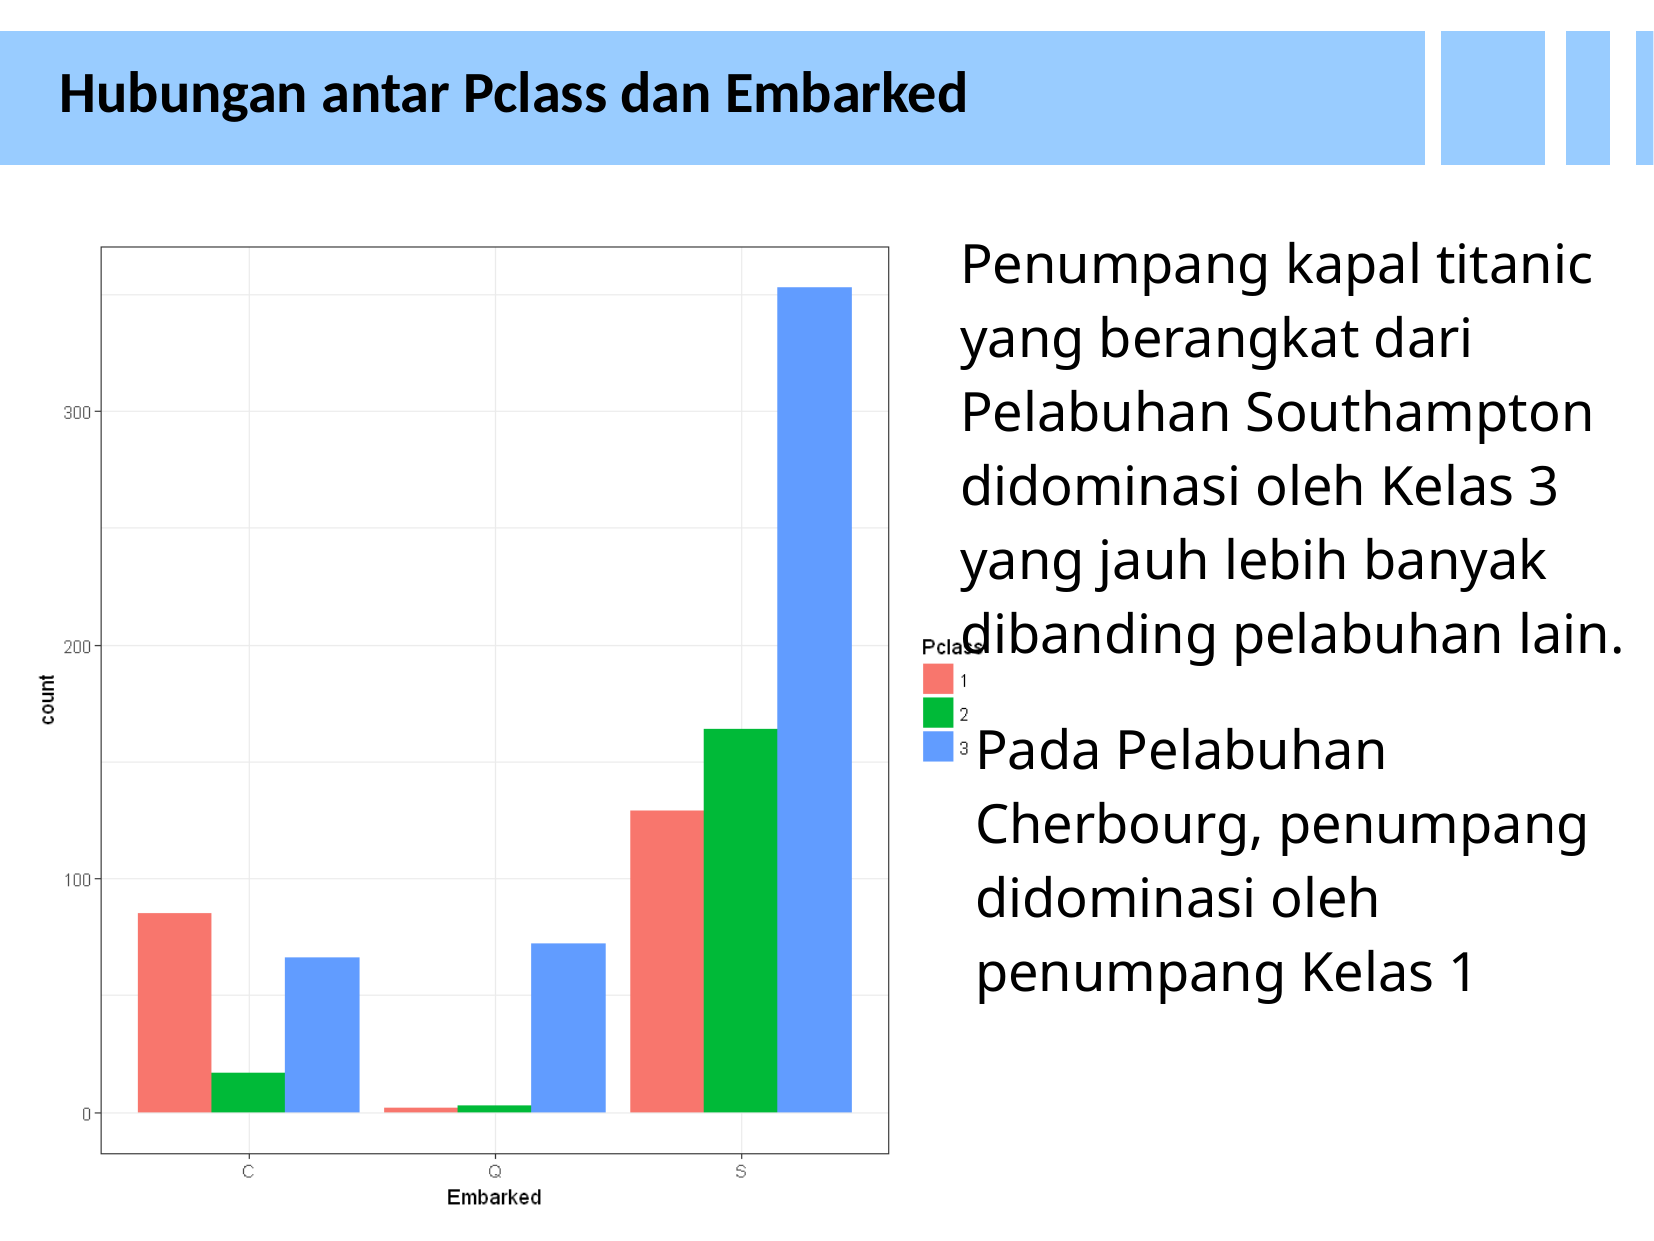

Hubungan antar Pclass dan Embarked
#
Penumpang kapal titanic yang berangkat dari Pelabuhan Southampton didominasi oleh Kelas 3 yang jauh lebih banyak dibanding pelabuhan lain.
Pada Pelabuhan Cherbourg, penumpang didominasi oleh penumpang Kelas 1